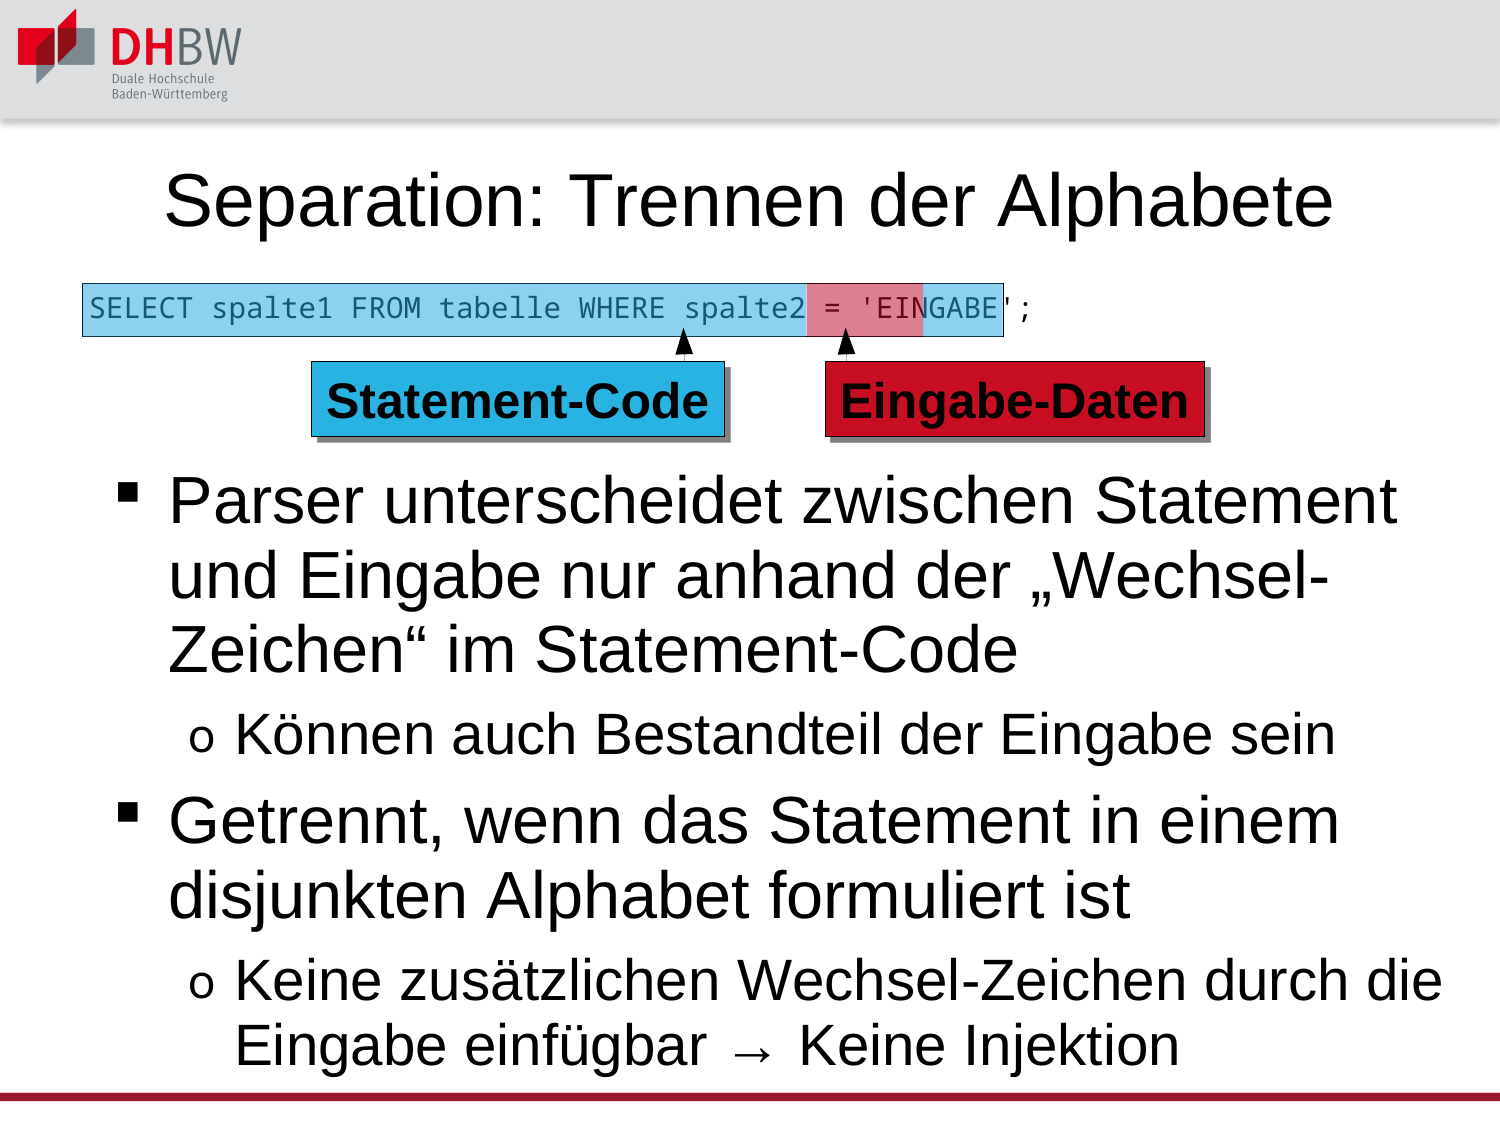

# Separation: Trennen der Alphabete
SELECT spalte1 FROM tabelle WHERE spalte2 = 'EINGABE';
Statement-Code
Eingabe-Daten
Parser unterscheidet zwischen Statement und Eingabe nur anhand der „Wechsel-Zeichen“ im Statement-Code
Können auch Bestandteil der Eingabe sein
Getrennt, wenn das Statement in einem disjunkten Alphabet formuliert ist
Keine zusätzlichen Wechsel-Zeichen durch die Eingabe einfügbar → Keine Injektion